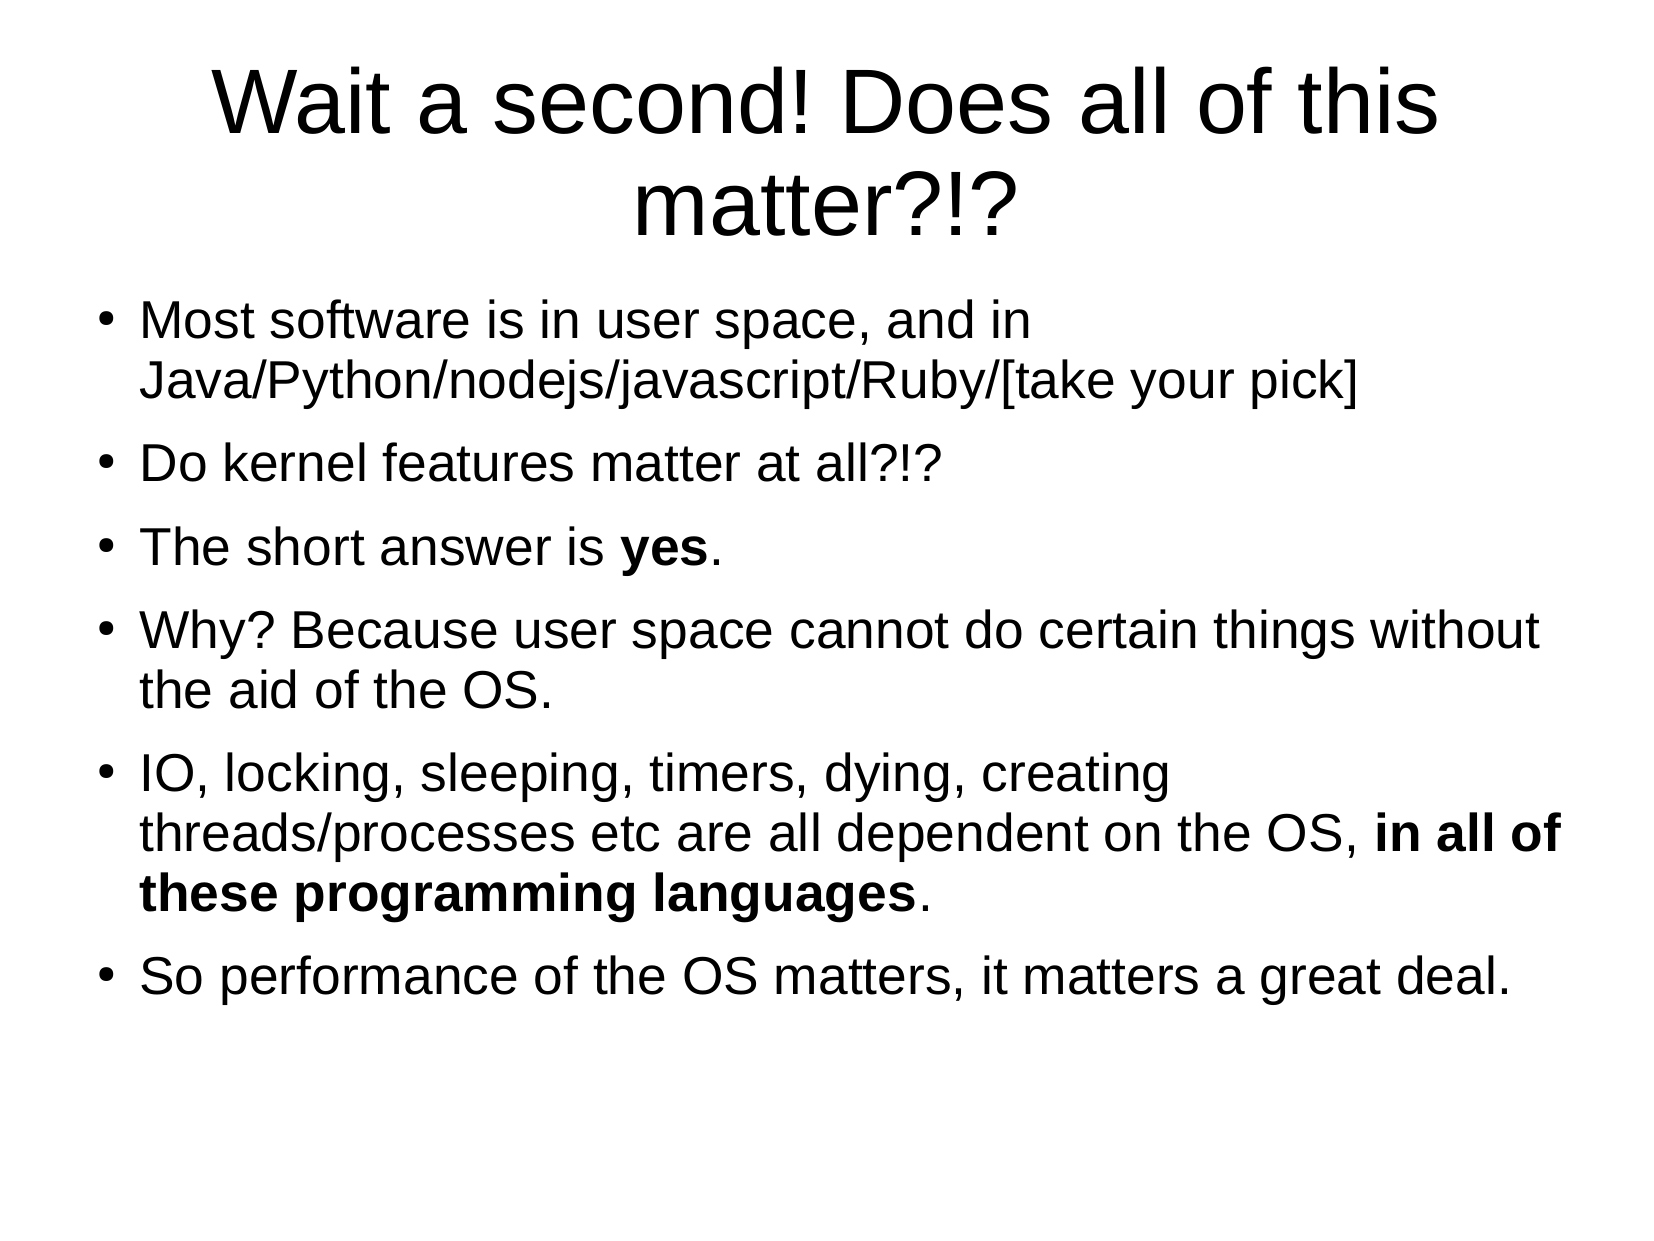

# Wait a second! Does all of this matter?!?
Most software is in user space, and in Java/Python/nodejs/javascript/Ruby/[take your pick]
Do kernel features matter at all?!?
The short answer is yes.
Why? Because user space cannot do certain things without the aid of the OS.
IO, locking, sleeping, timers, dying, creating threads/processes etc are all dependent on the OS, in all of these programming languages.
So performance of the OS matters, it matters a great deal.